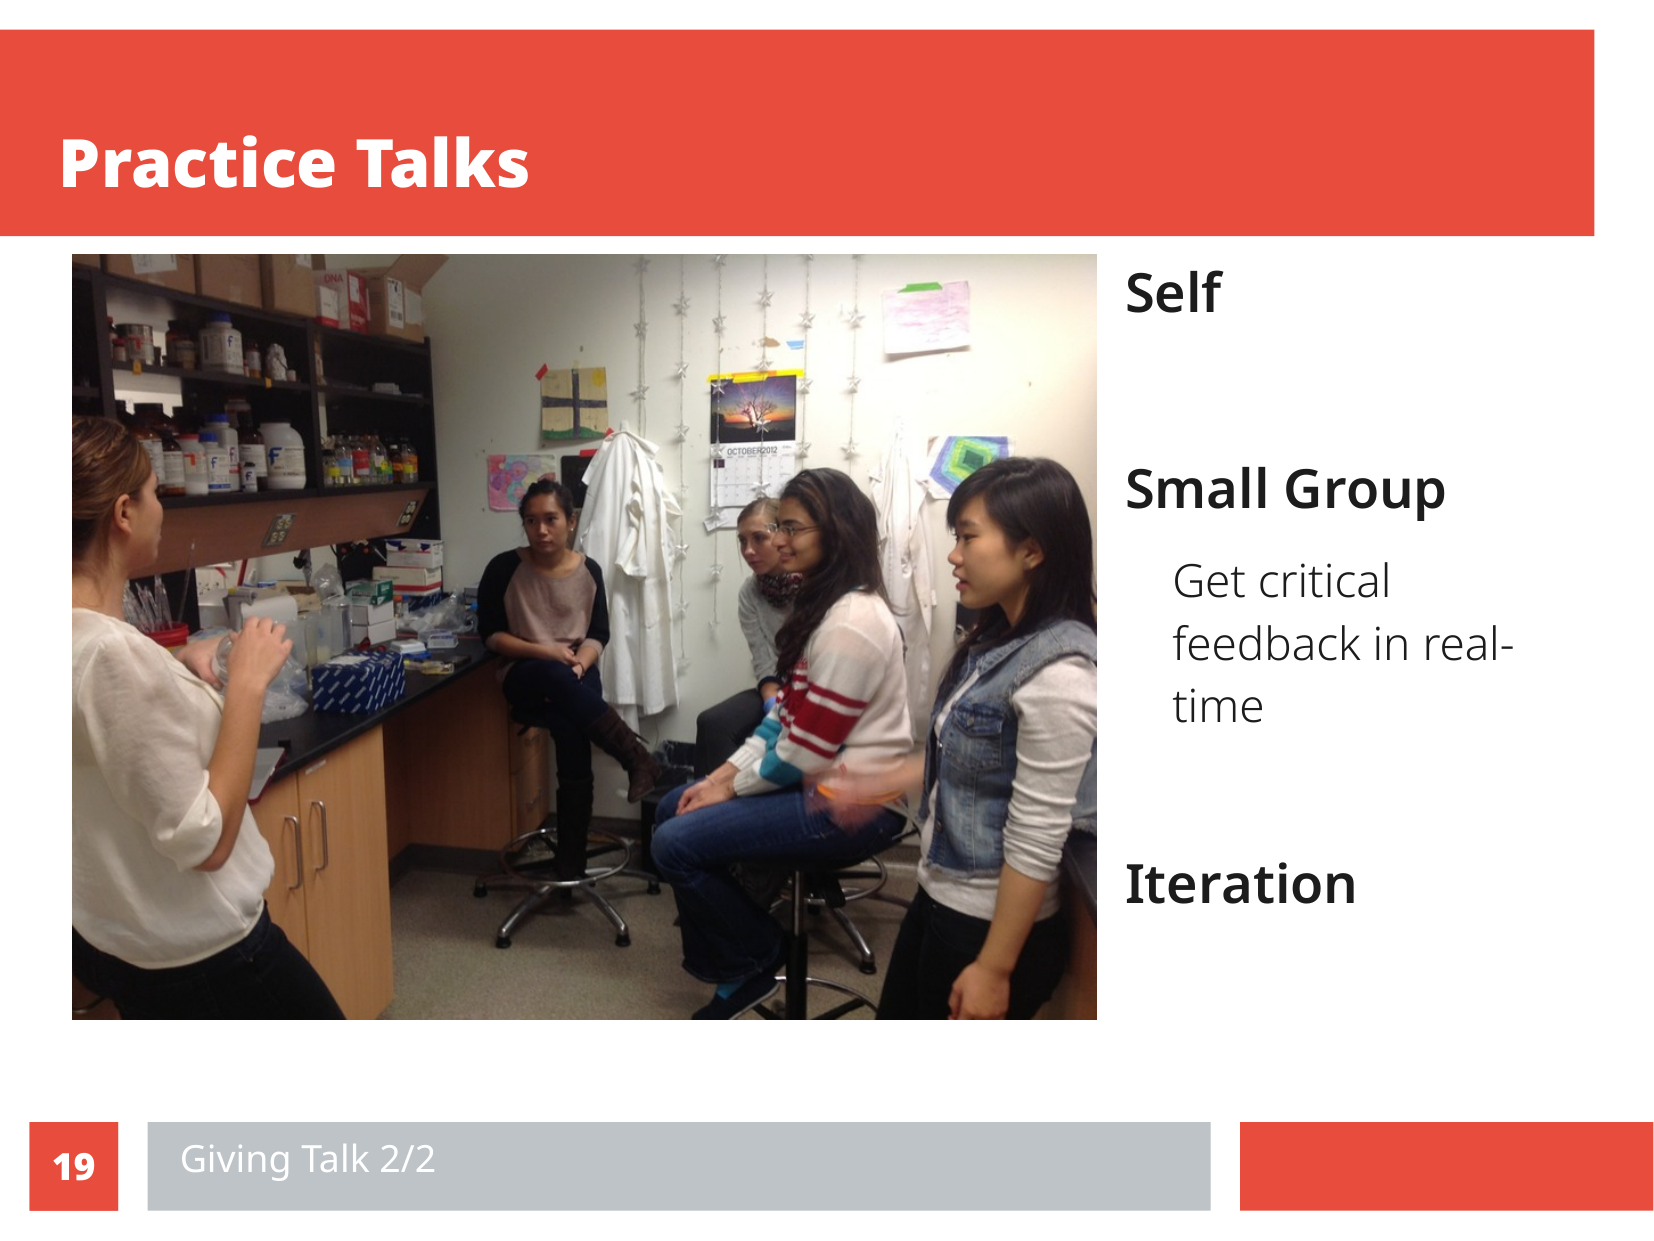

# Practice Talks
Self
Small Group
Get critical feedback in real-time
Iteration
19
Giving Talk 2/2